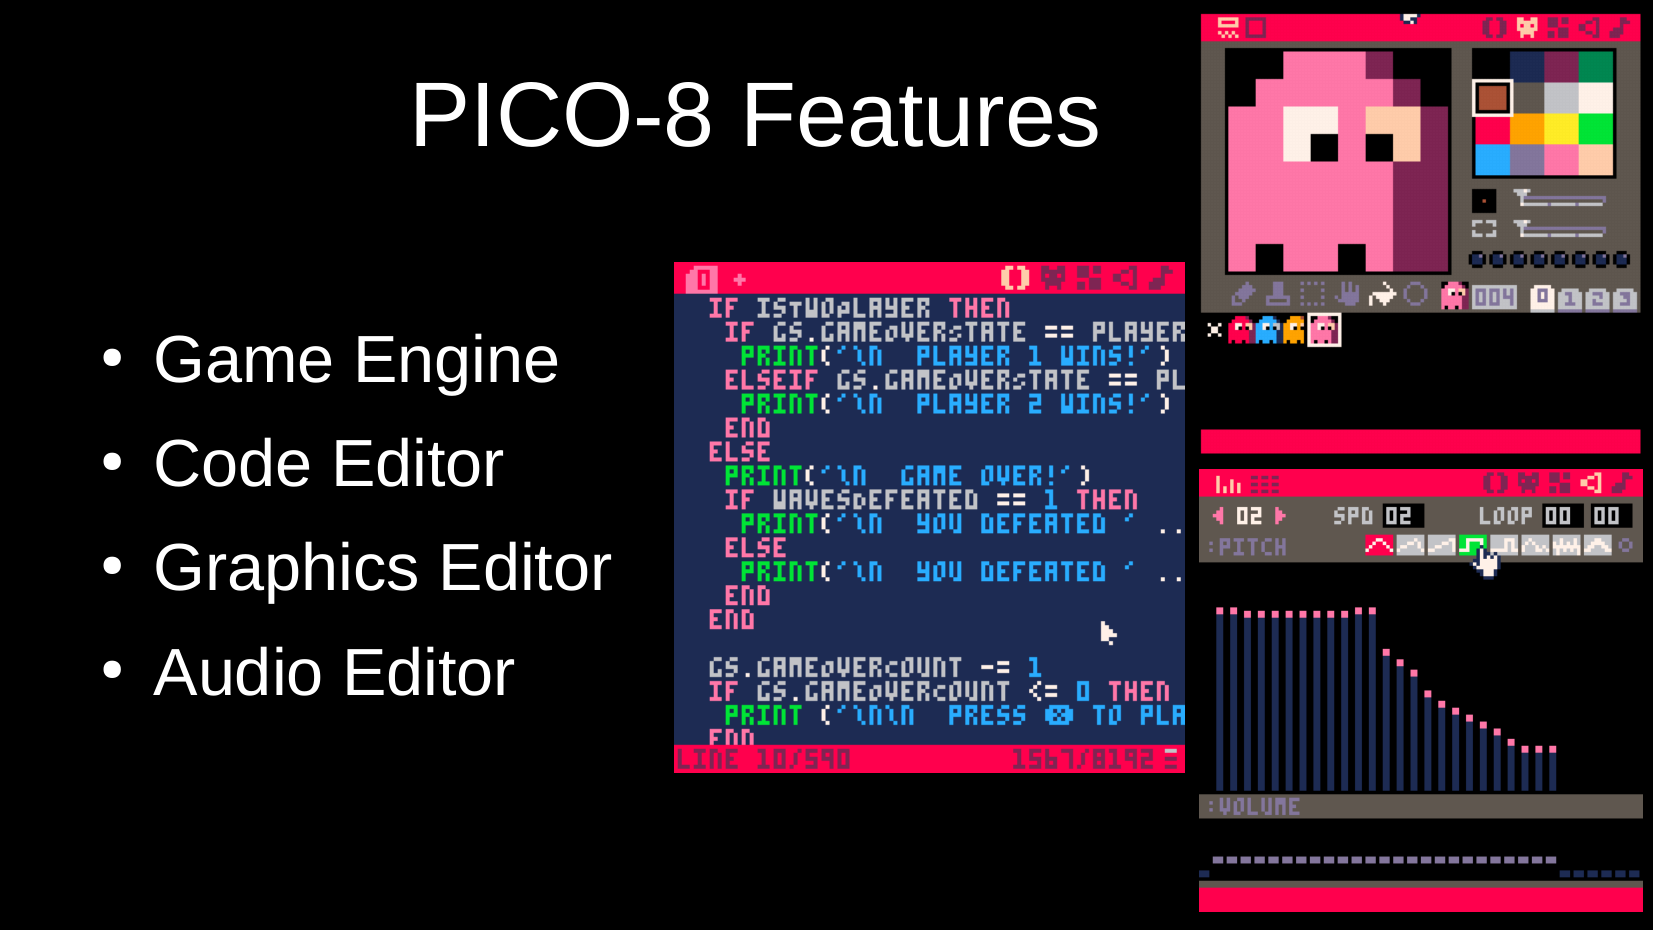

# PICO-8 Features
Game Engine
Code Editor
Graphics Editor
Audio Editor